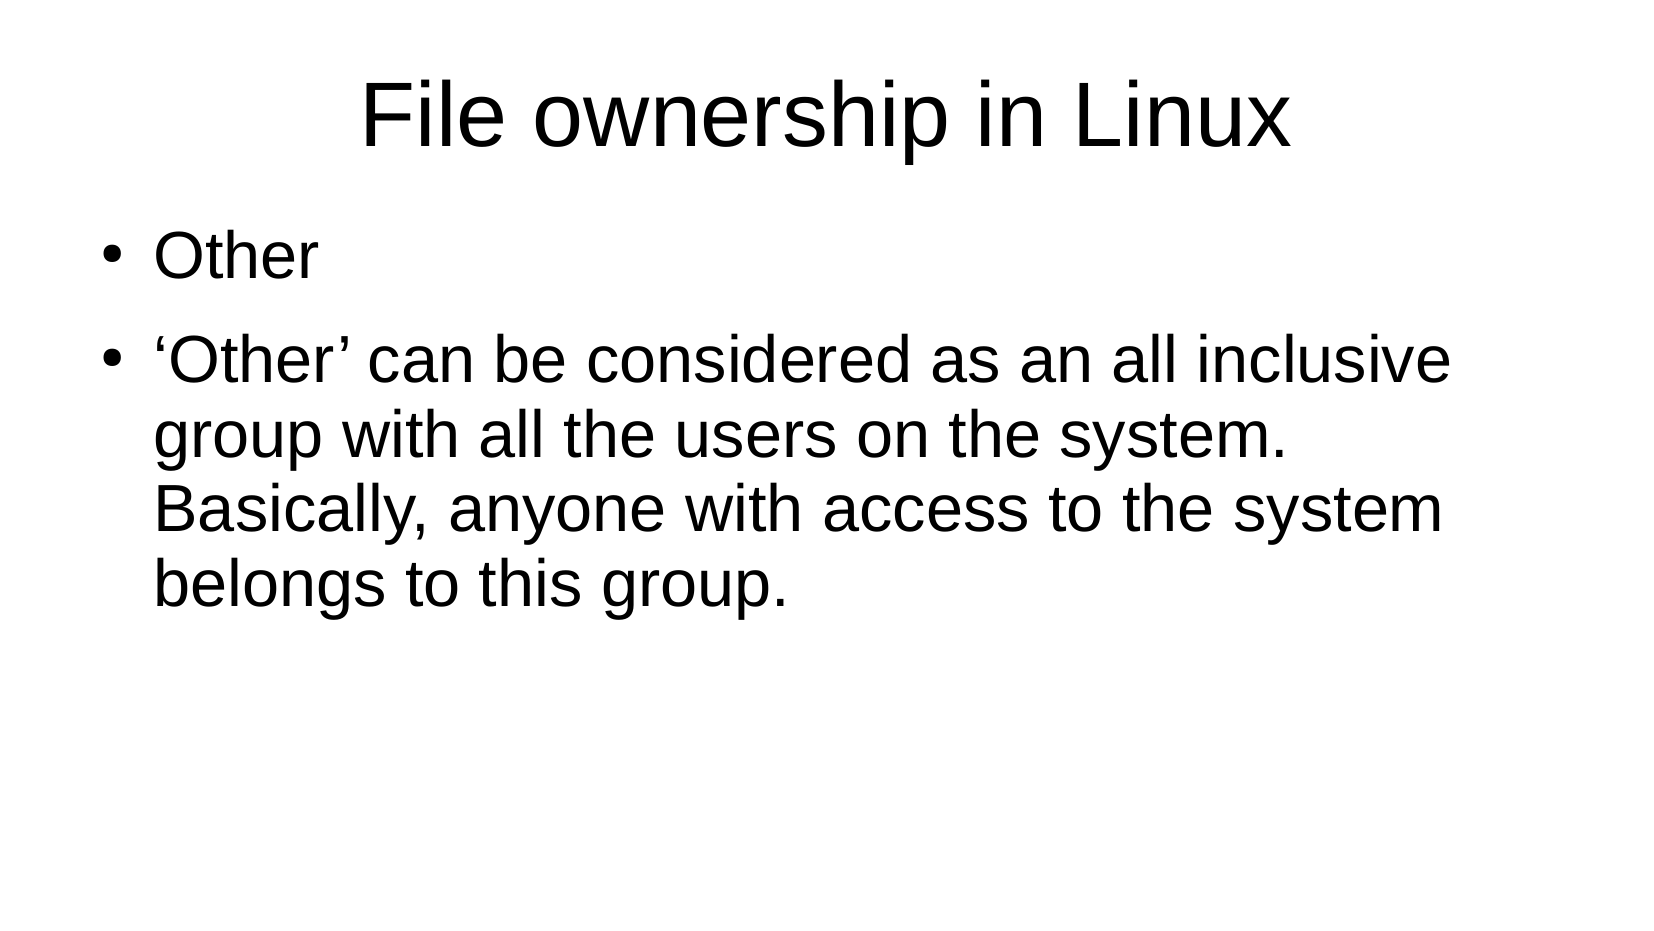

# File ownership in Linux
Other
‘Other’ can be considered as an all inclusive group with all the users on the system. Basically, anyone with access to the system belongs to this group.